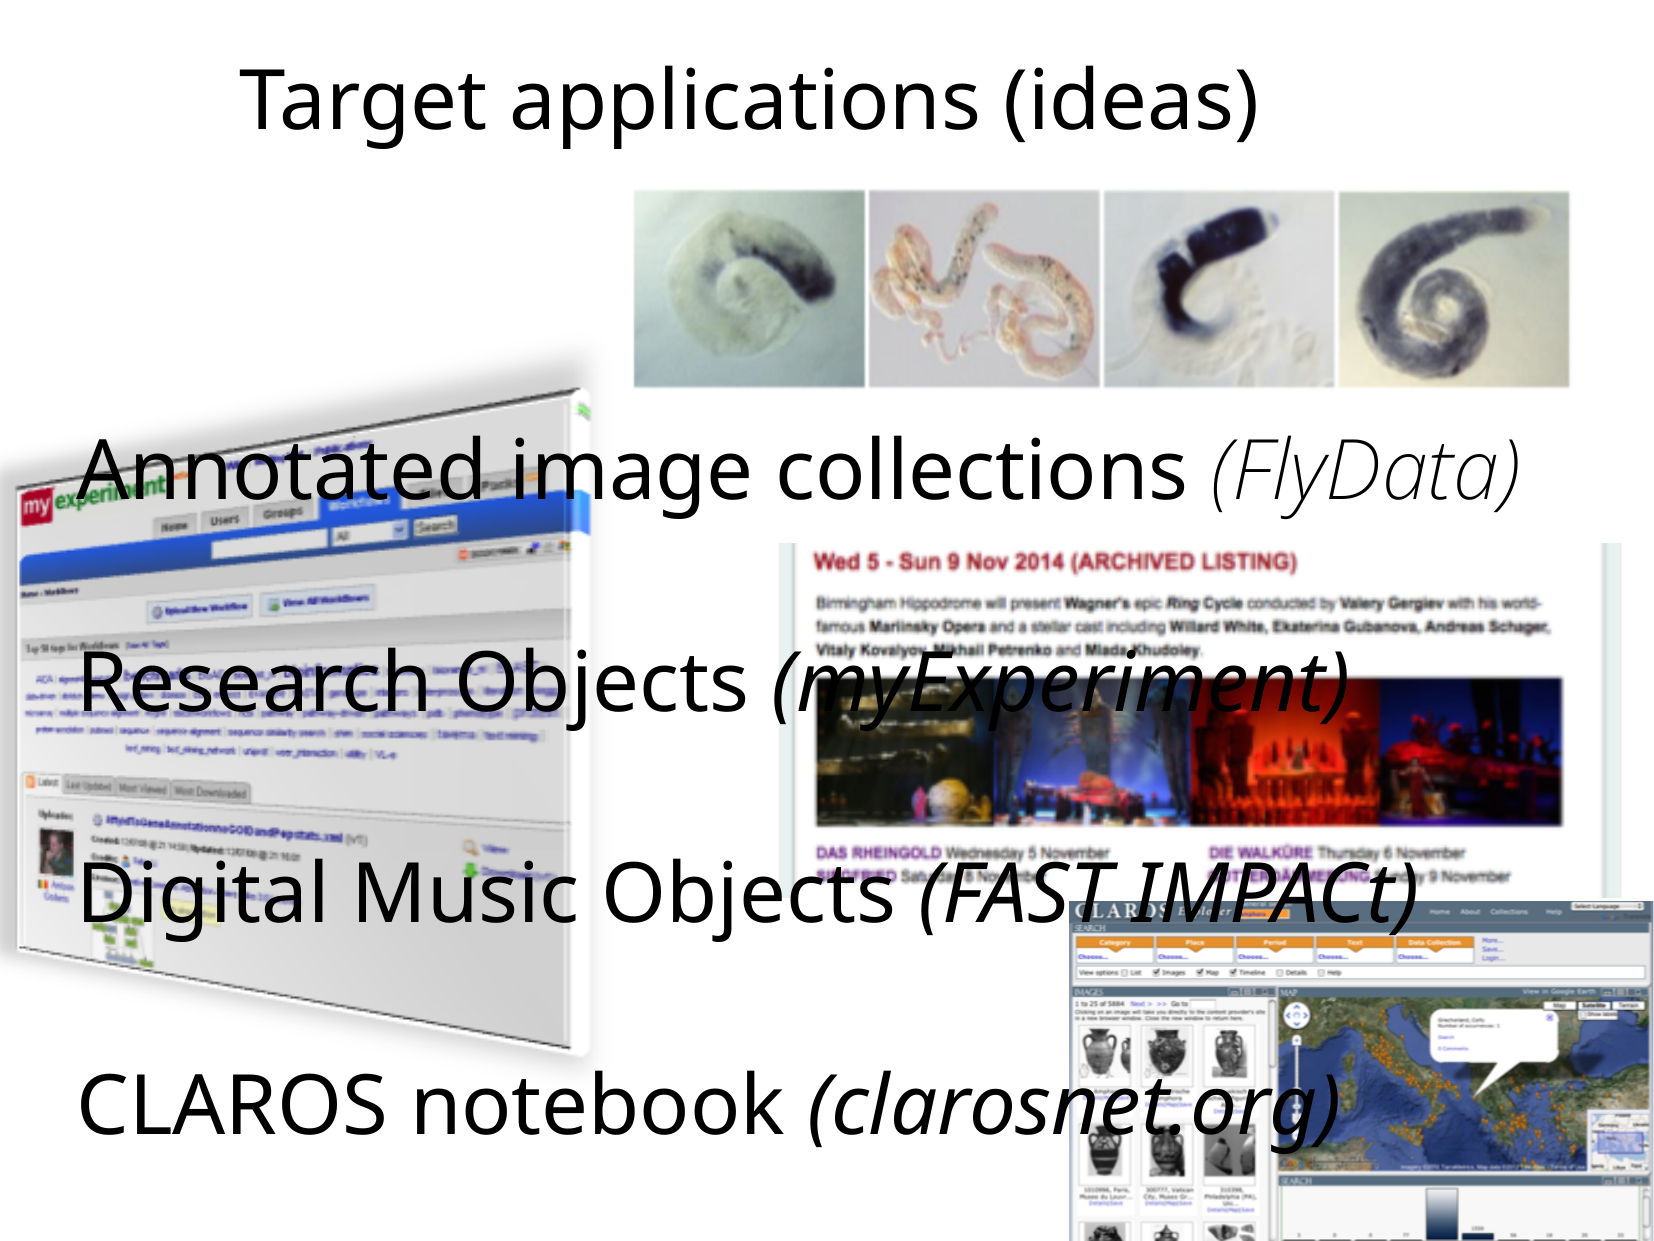

# Target applications (ideas)
Annotated image collections (FlyData)
Research Objects (myExperiment)
Digital Music Objects (FAST IMPACt)
CLAROS notebook (clarosnet.org)